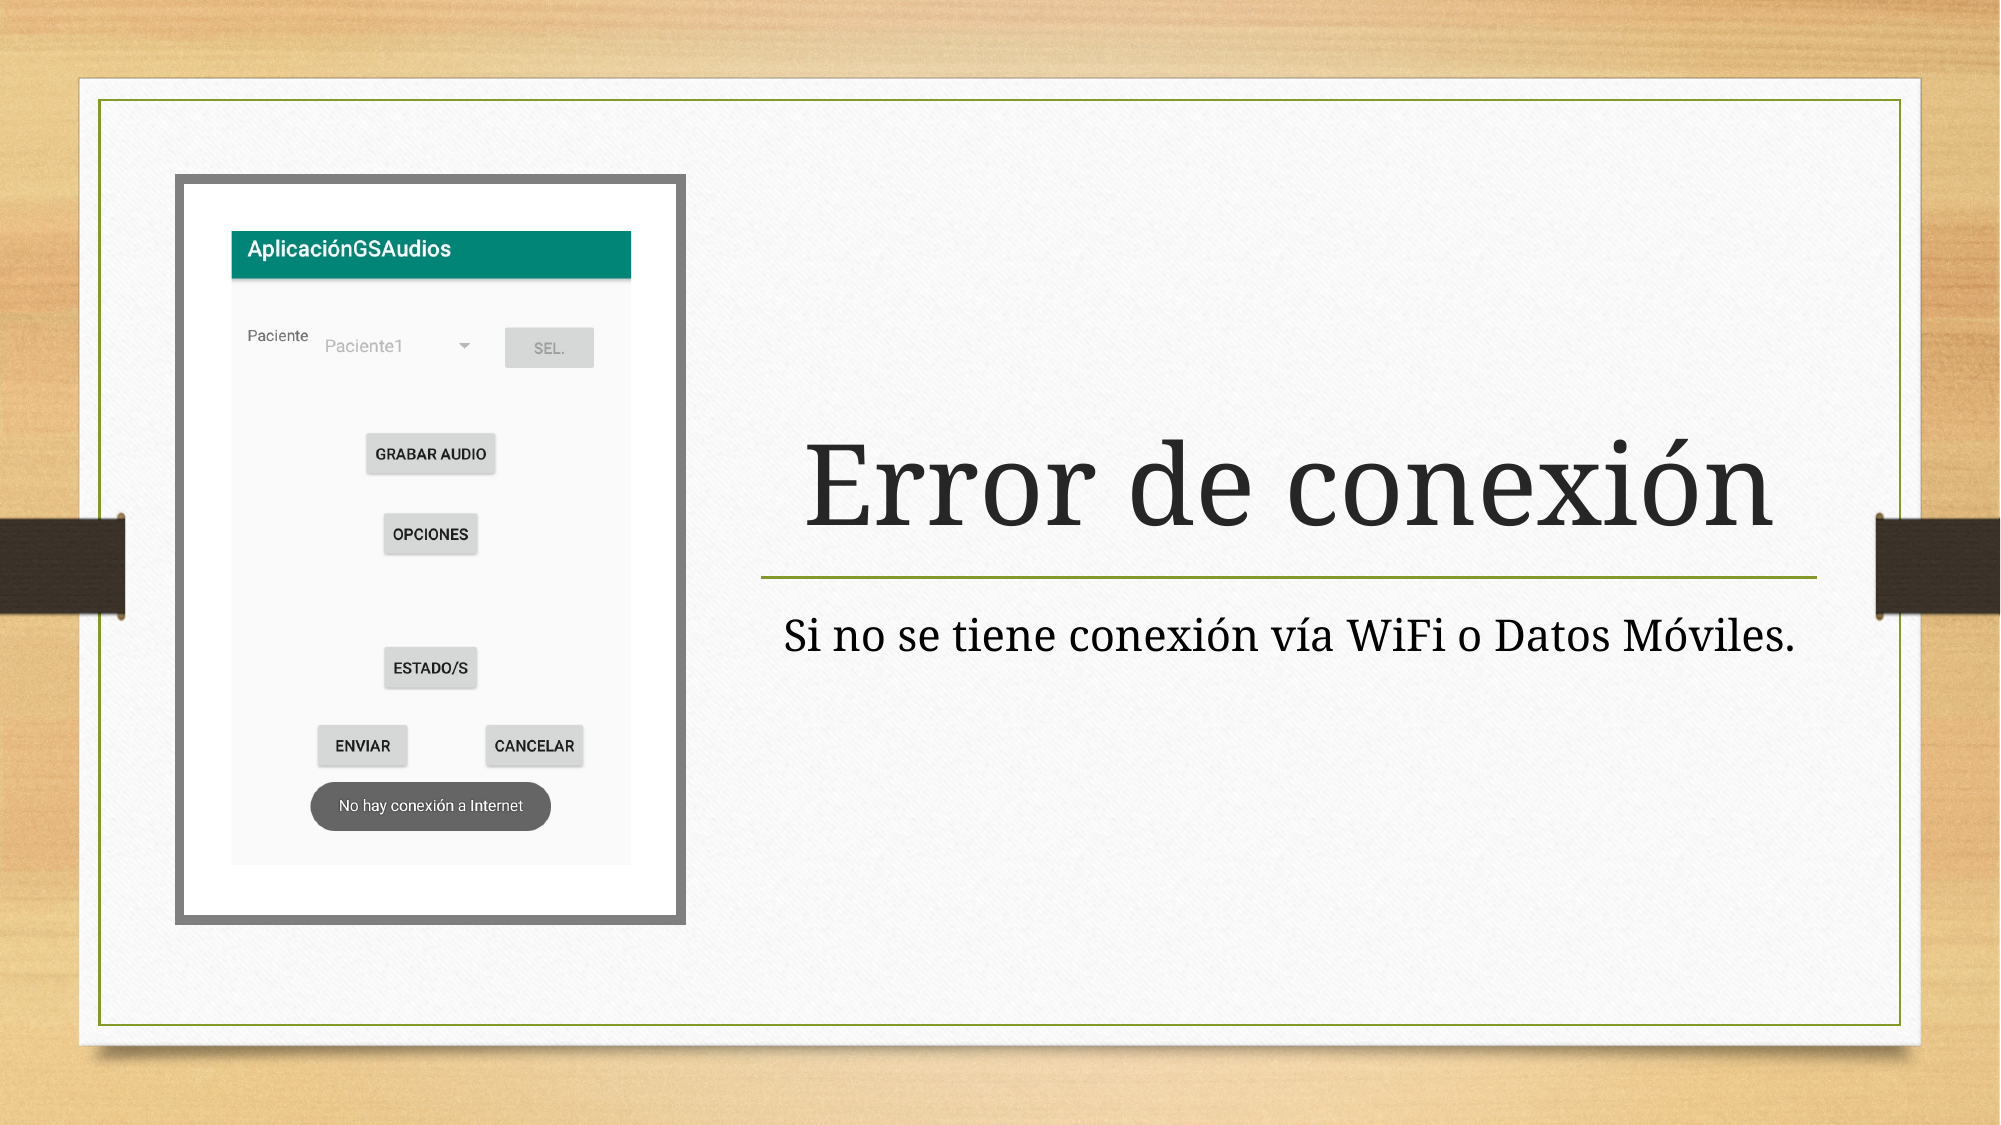

# Error de conexión
Si no se tiene conexión vía WiFi o Datos Móviles.